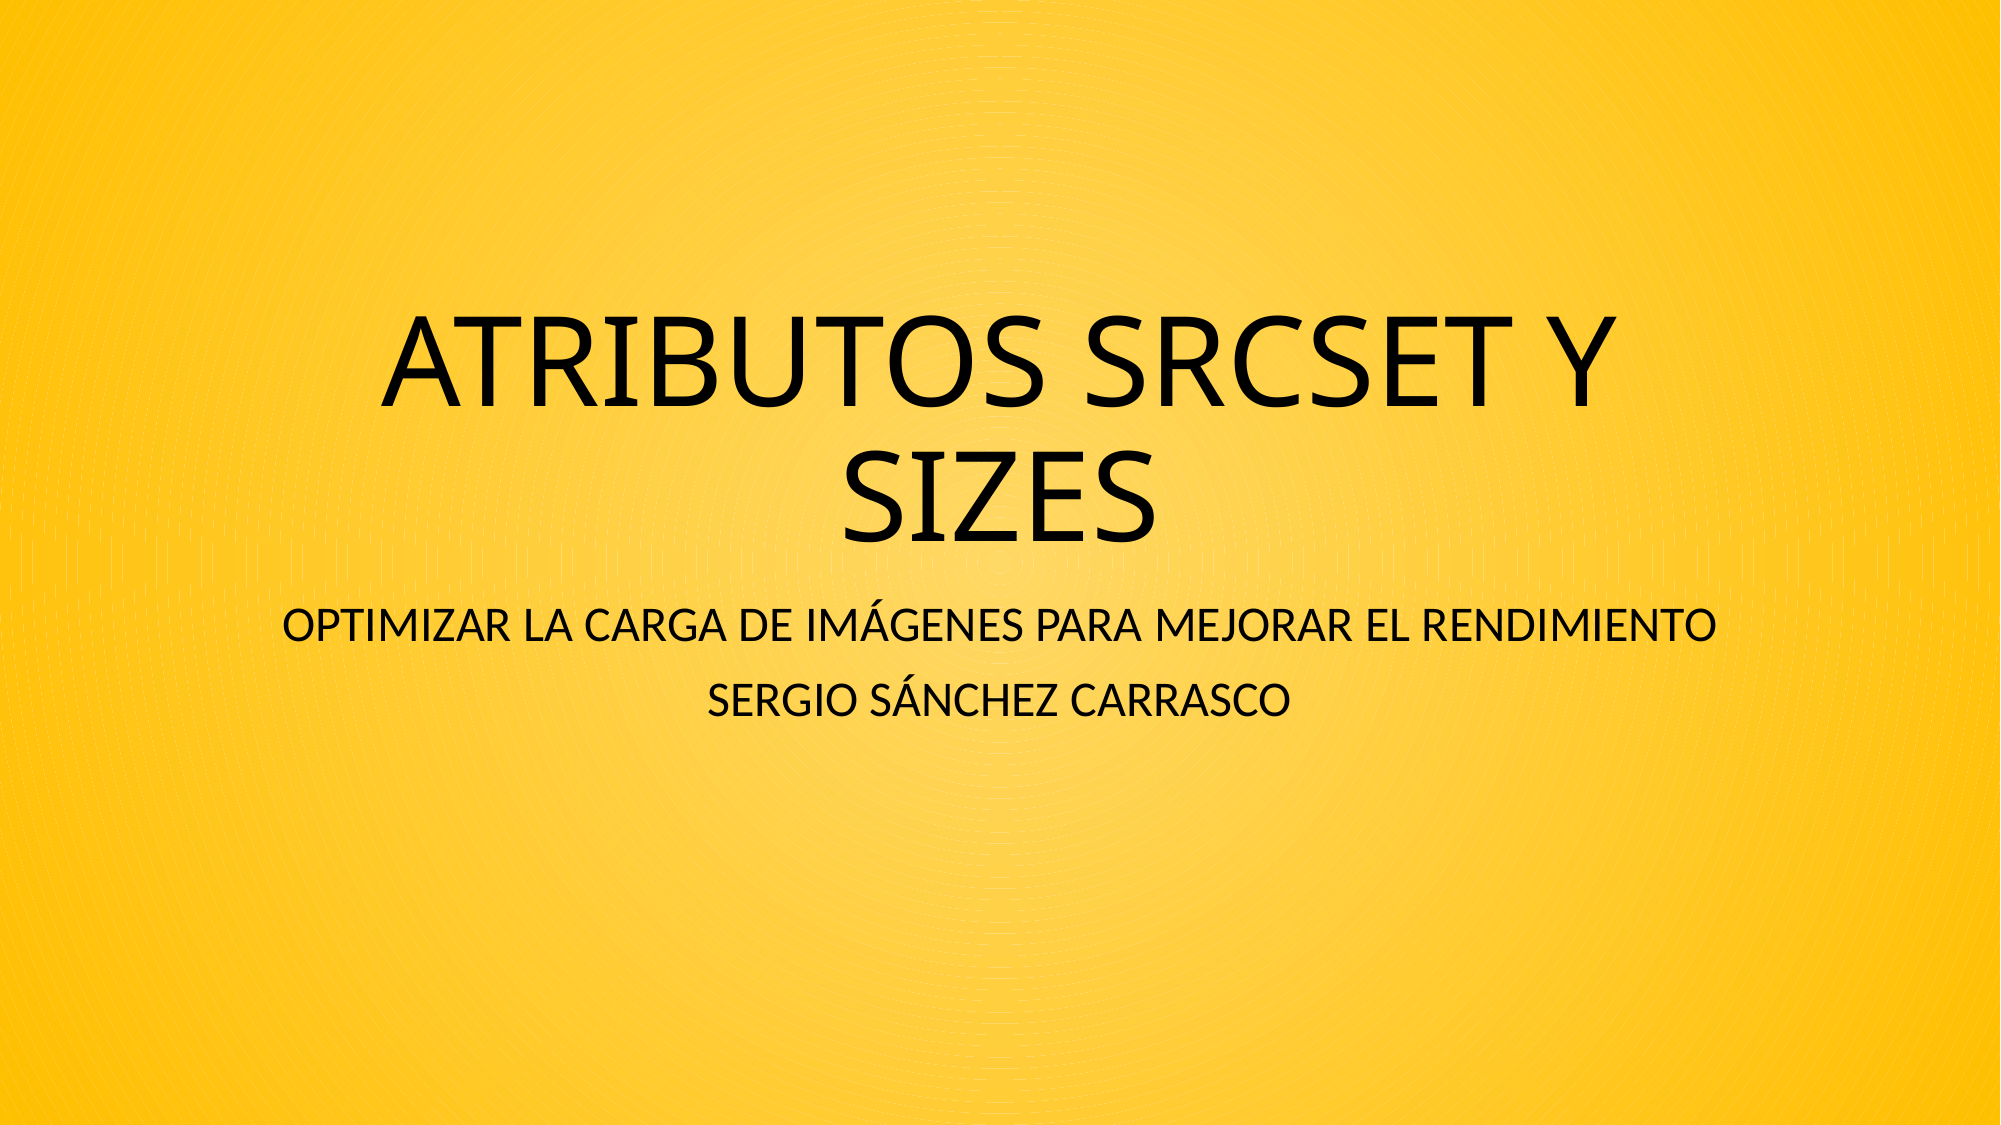

# ATRIBUTOS SRCSET Y SIZES
OPTIMIZAR LA CARGA DE IMÁGENES PARA MEJORAR EL RENDIMIENTO
SERGIO SÁNCHEZ CARRASCO